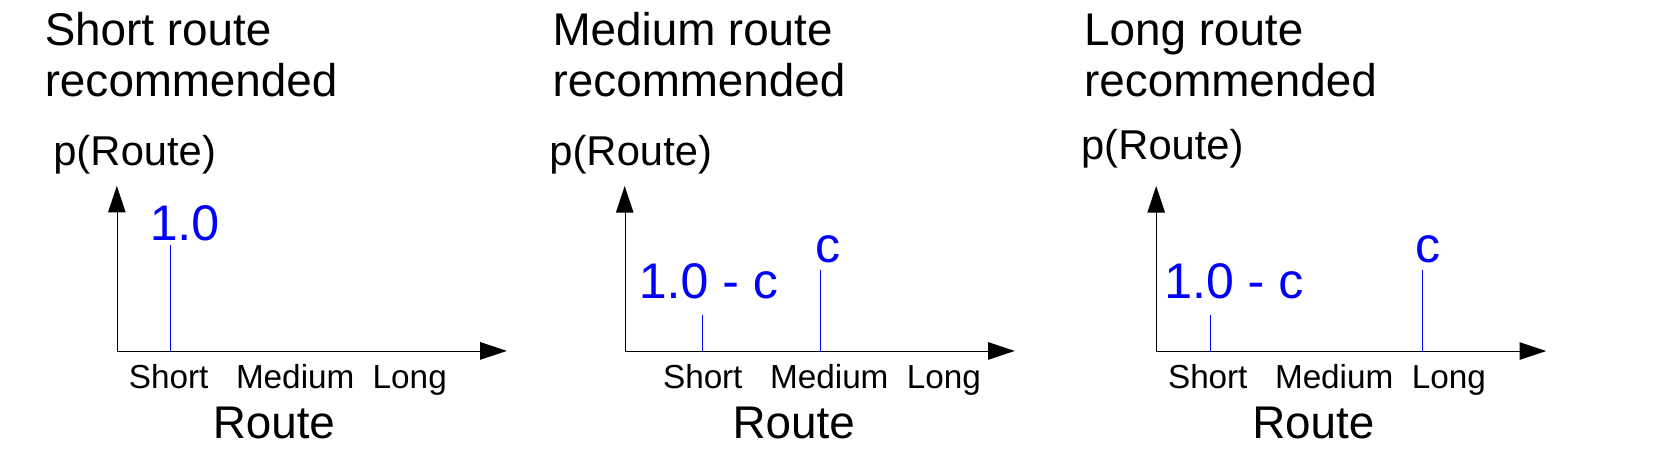

Short route recommended
Medium route recommended
Long route recommended
p(Route)
p(Route)
p(Route)
1.0
 c
 c
1.0 - c
1.0 - c
Short Medium Long
Short Medium Long
Short Medium Long
Route
Route
Route